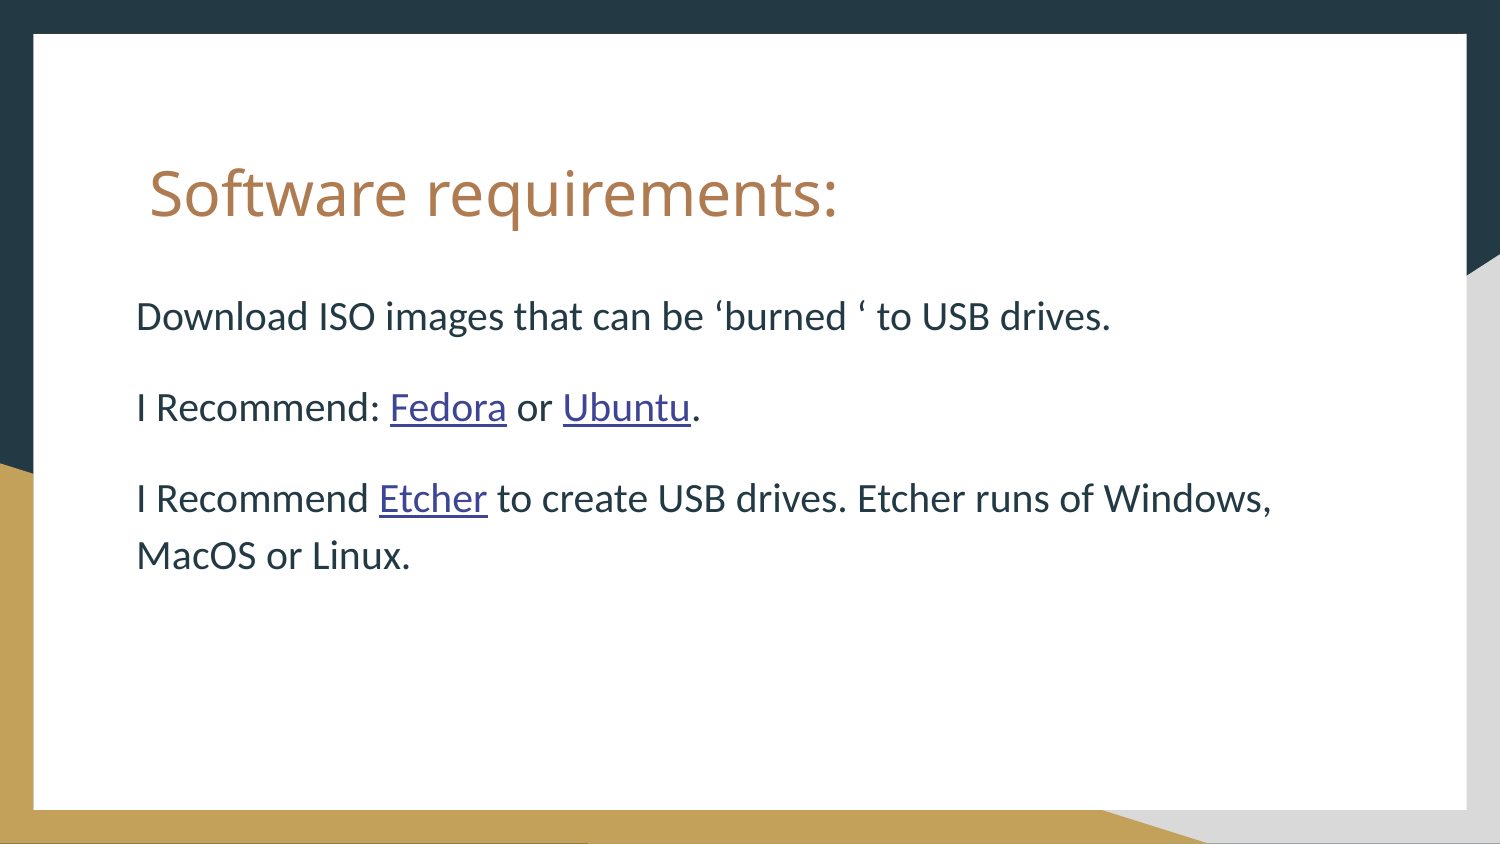

# Software requirements:
Download ISO images that can be ‘burned ‘ to USB drives.
I Recommend: Fedora or Ubuntu.
I Recommend Etcher to create USB drives. Etcher runs of Windows, MacOS or Linux.